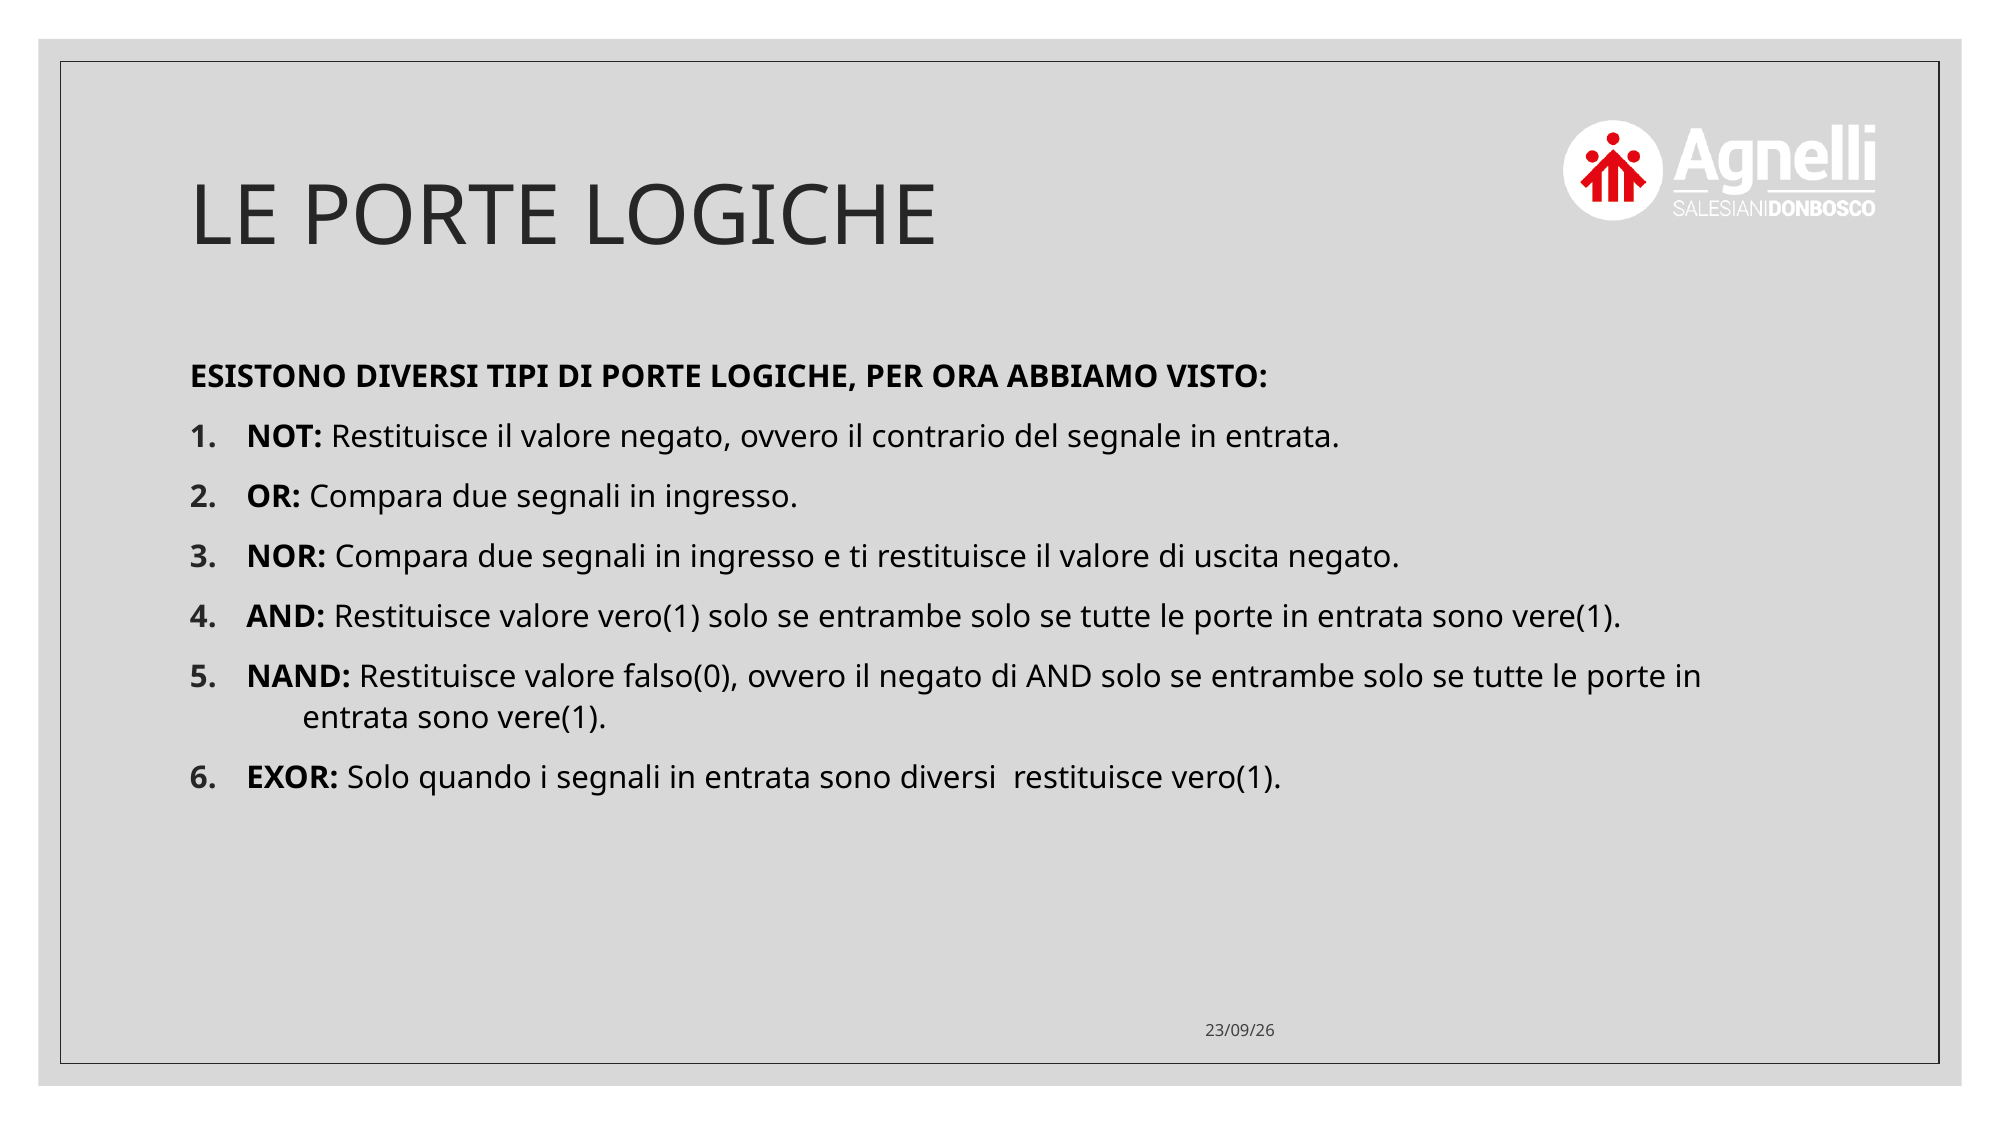

# LE PORTE LOGICHE
ESISTONO DIVERSI TIPI DI PORTE LOGICHE, PER ORA ABBIAMO VISTO:
NOT: Restituisce il valore negato, ovvero il contrario del segnale in entrata.
OR: Compara due segnali in ingresso.
NOR: Compara due segnali in ingresso e ti restituisce il valore di uscita negato.
AND: Restituisce valore vero(1) solo se entrambe solo se tutte le porte in entrata sono vere(1).
NAND: Restituisce valore falso(0), ovvero il negato di AND solo se entrambe solo se tutte le porte in entrata sono vere(1).
EXOR: Solo quando i segnali in entrata sono diversi restituisce vero(1).